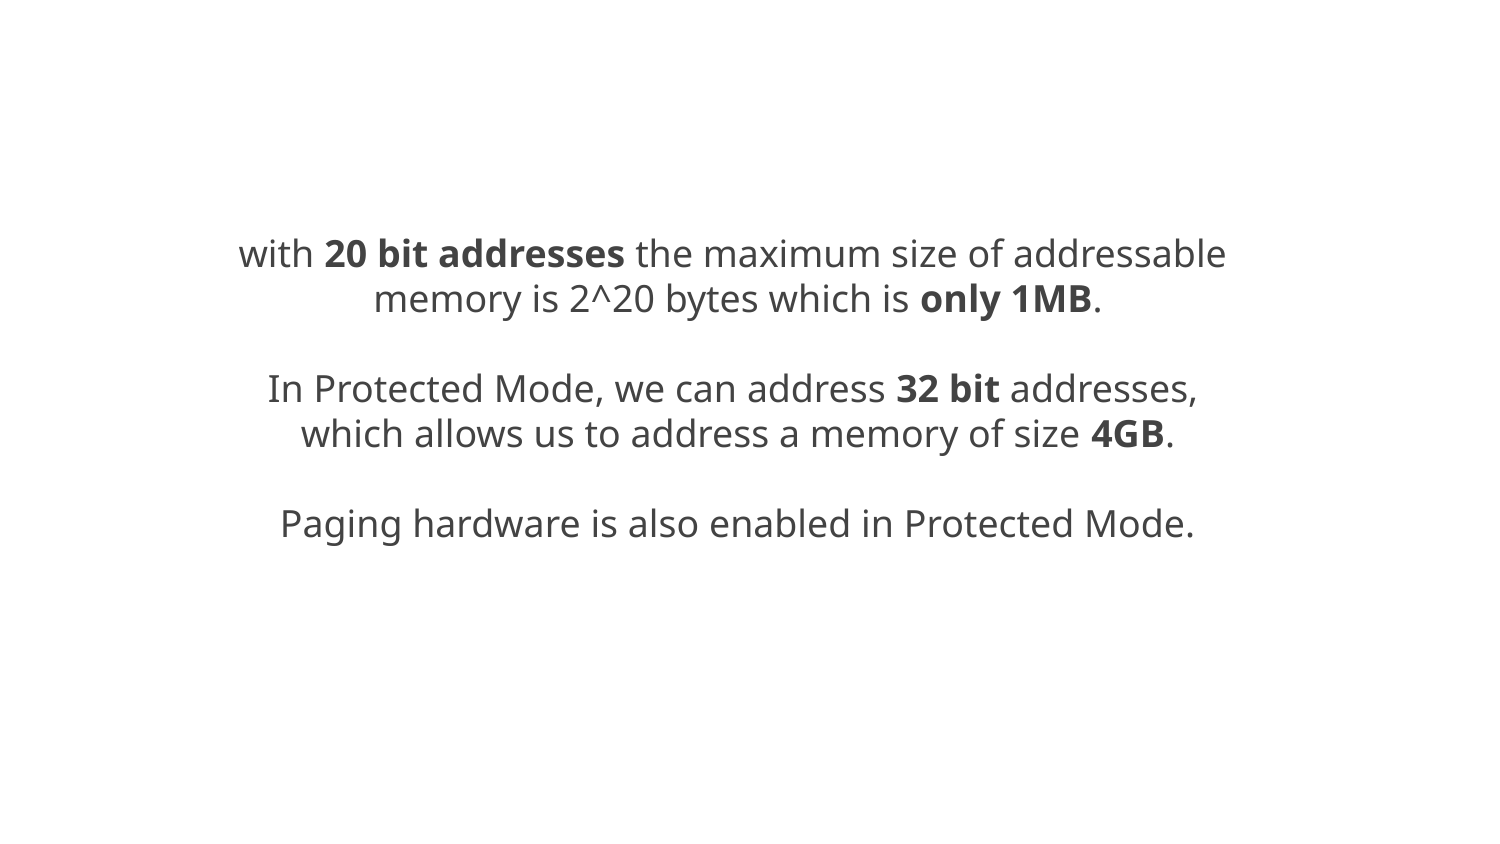

with 20 bit addresses the maximum size of addressable
memory is 2^20 bytes which is only 1MB.
In Protected Mode, we can address 32 bit addresses,
which allows us to address a memory of size 4GB.
Paging hardware is also enabled in Protected Mode.